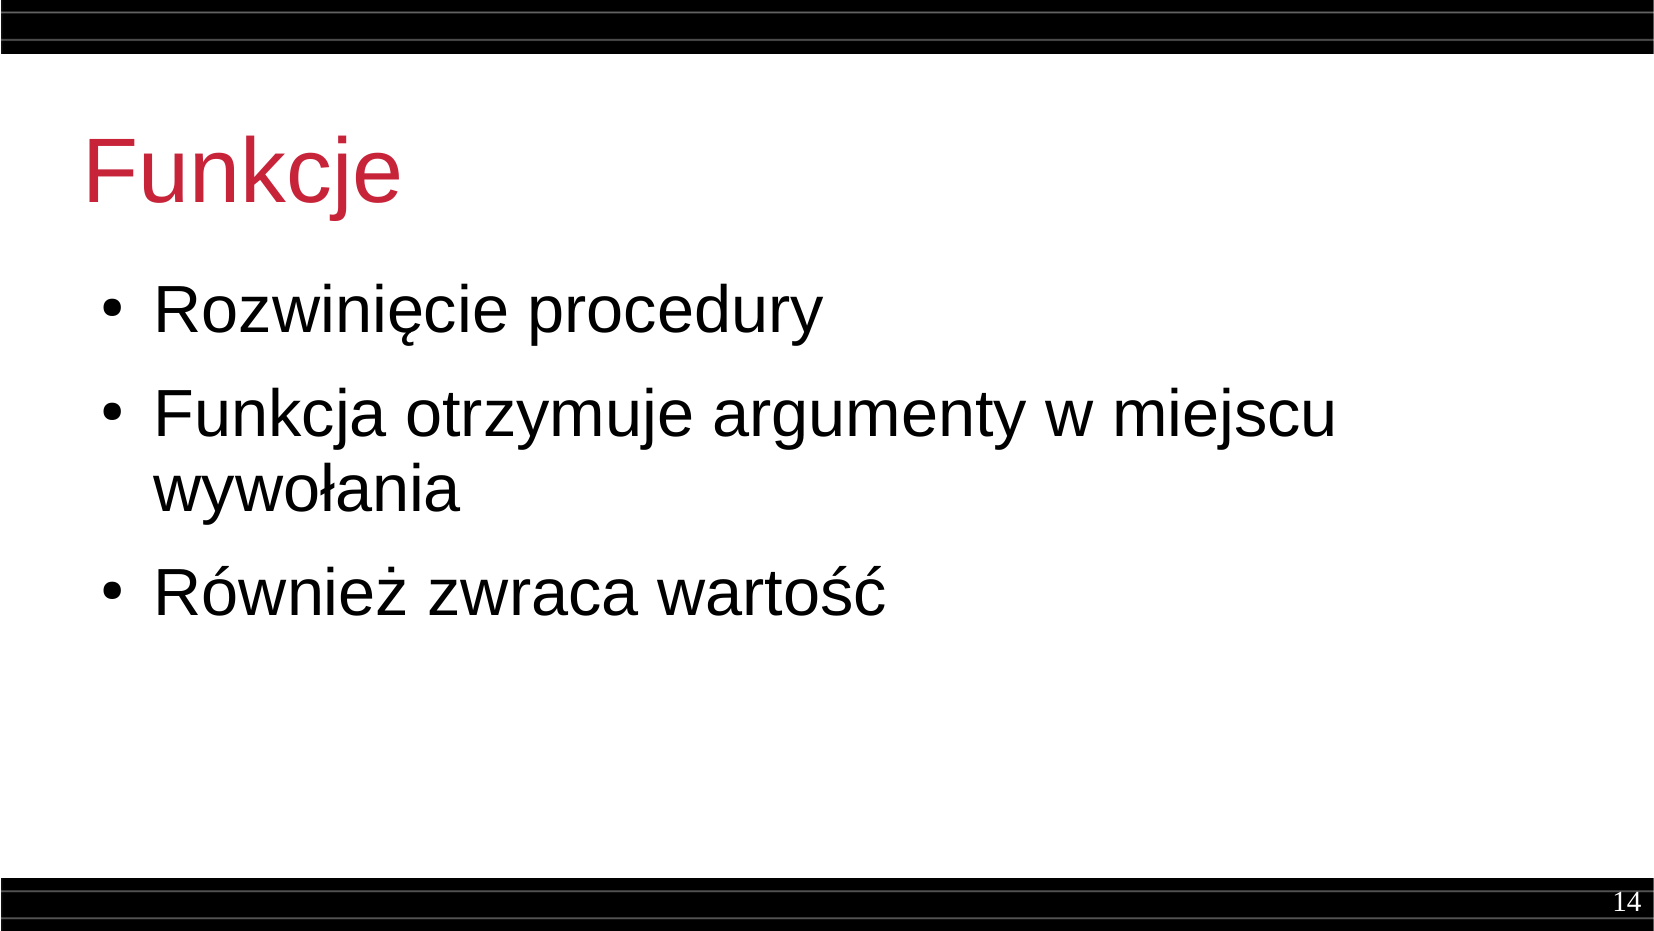

# Funkcje
Rozwinięcie procedury
Funkcja otrzymuje argumenty w miejscu wywołania
Również zwraca wartość